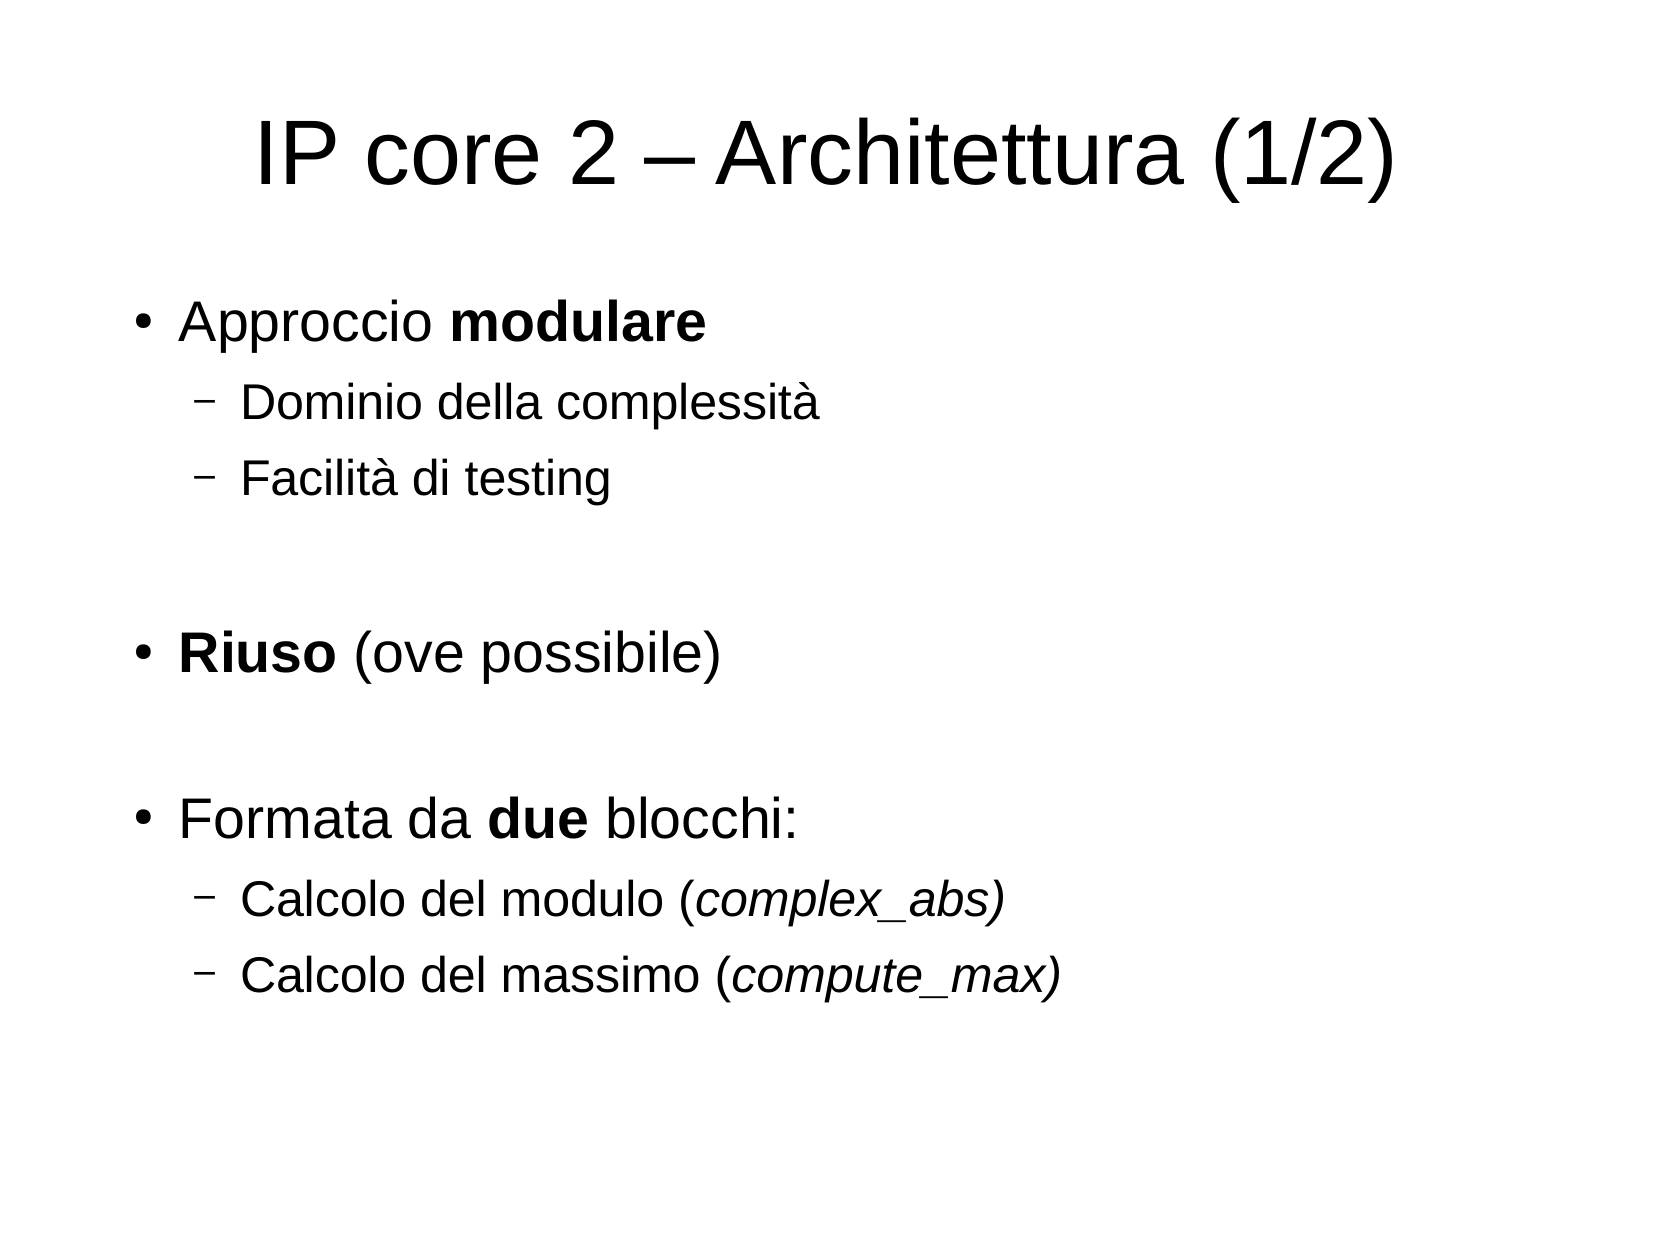

# IP core 2 – Architettura (1/2)
Approccio modulare
Dominio della complessità
Facilità di testing
Riuso (ove possibile)
Formata da due blocchi:
Calcolo del modulo (complex_abs)
Calcolo del massimo (compute_max)